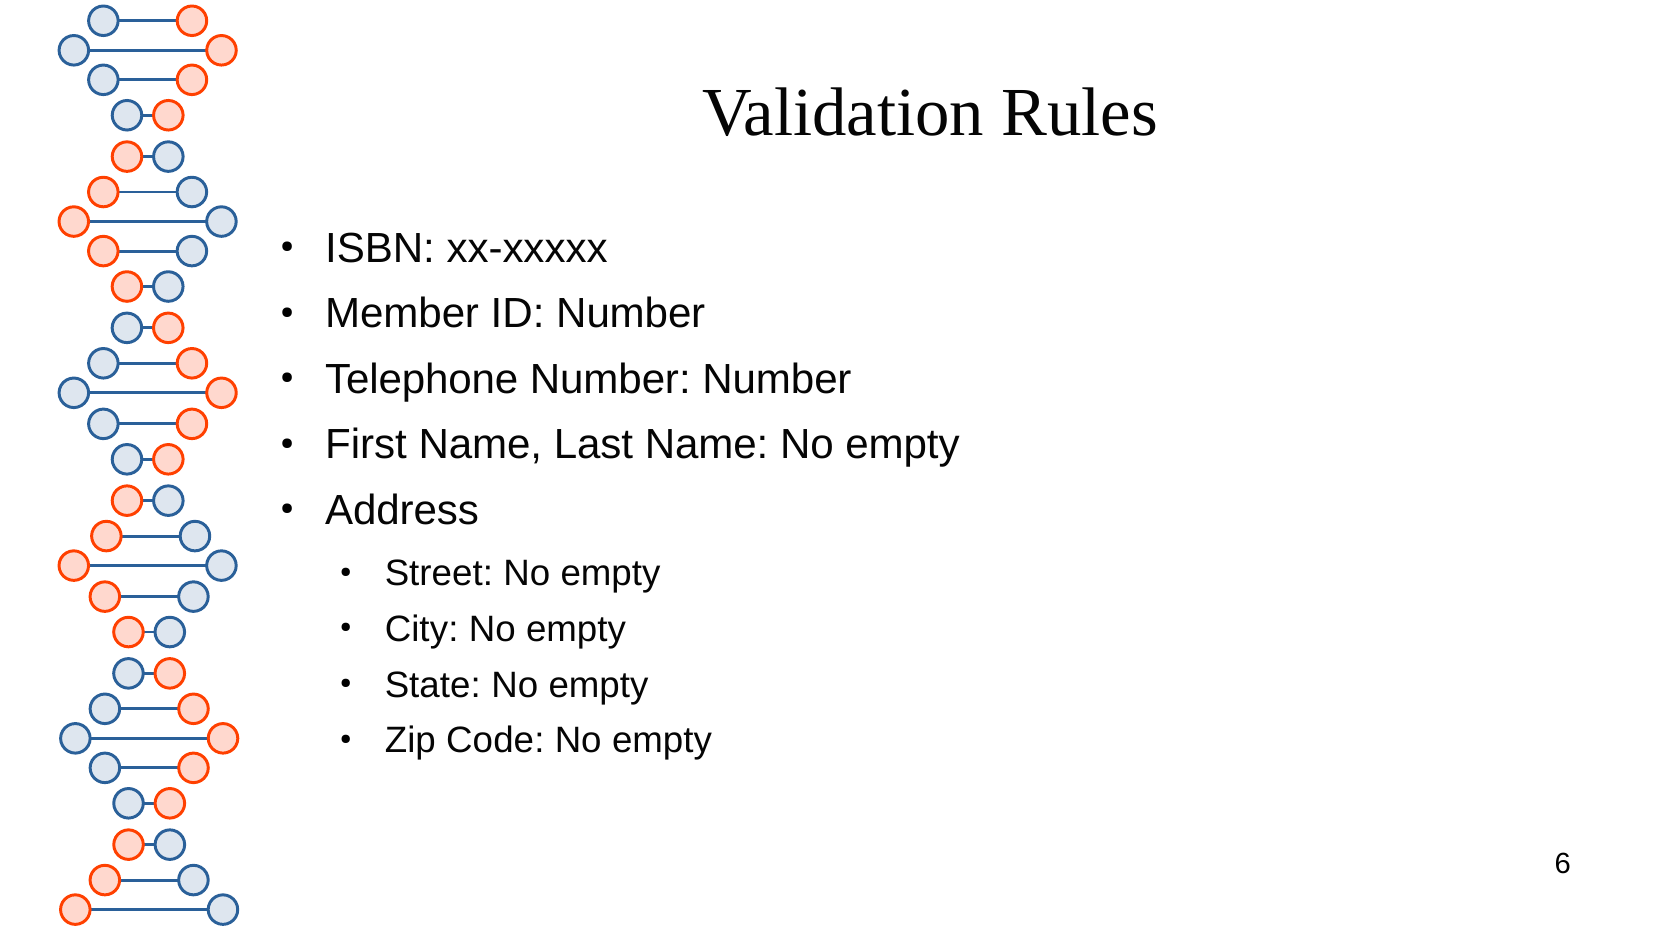

# Validation Rules
ISBN: xx-xxxxx
Member ID: Number
Telephone Number: Number
First Name, Last Name: No empty
Address
Street: No empty
City: No empty
State: No empty
Zip Code: No empty
6